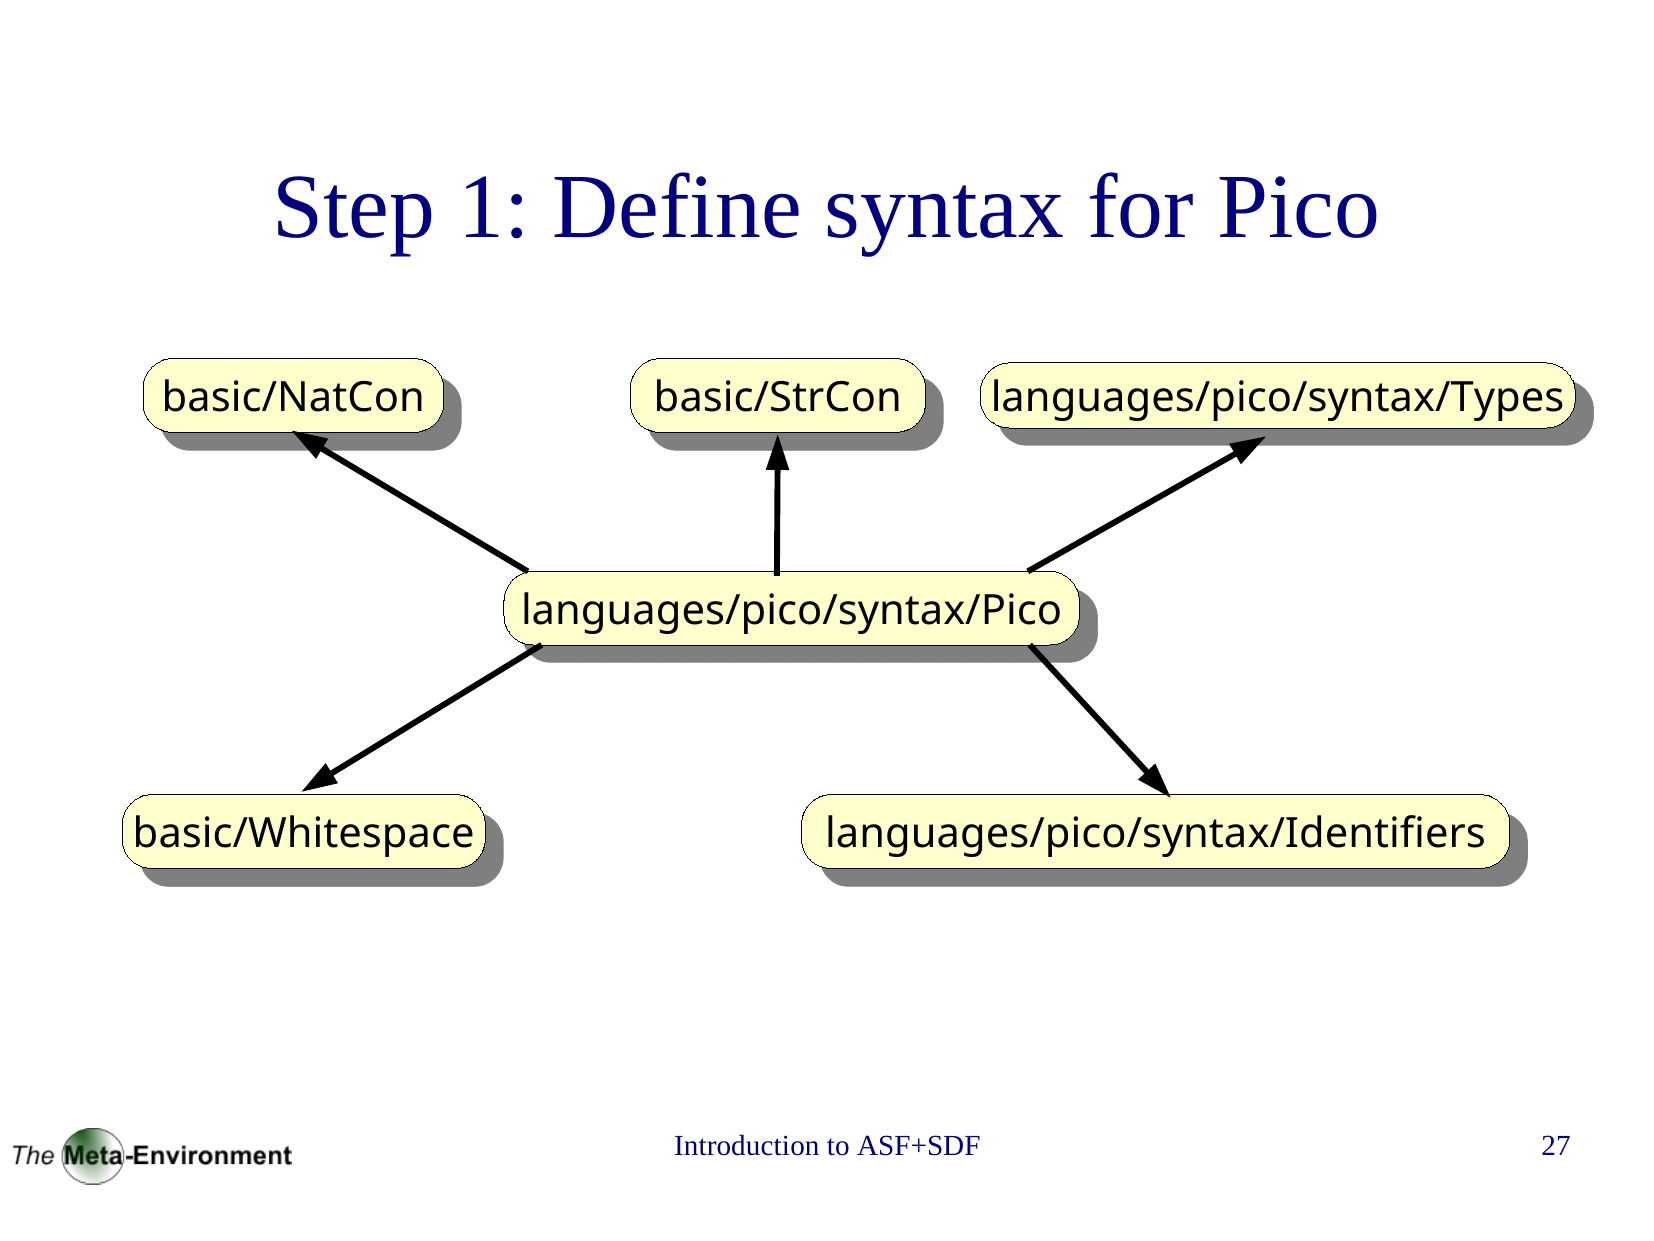

# Step 1: Define syntax for Pico
basic/NatCon
basic/StrCon
languages/pico/syntax/Types
languages/pico/syntax/Pico
basic/Whitespace
languages/pico/syntax/Identifiers
27